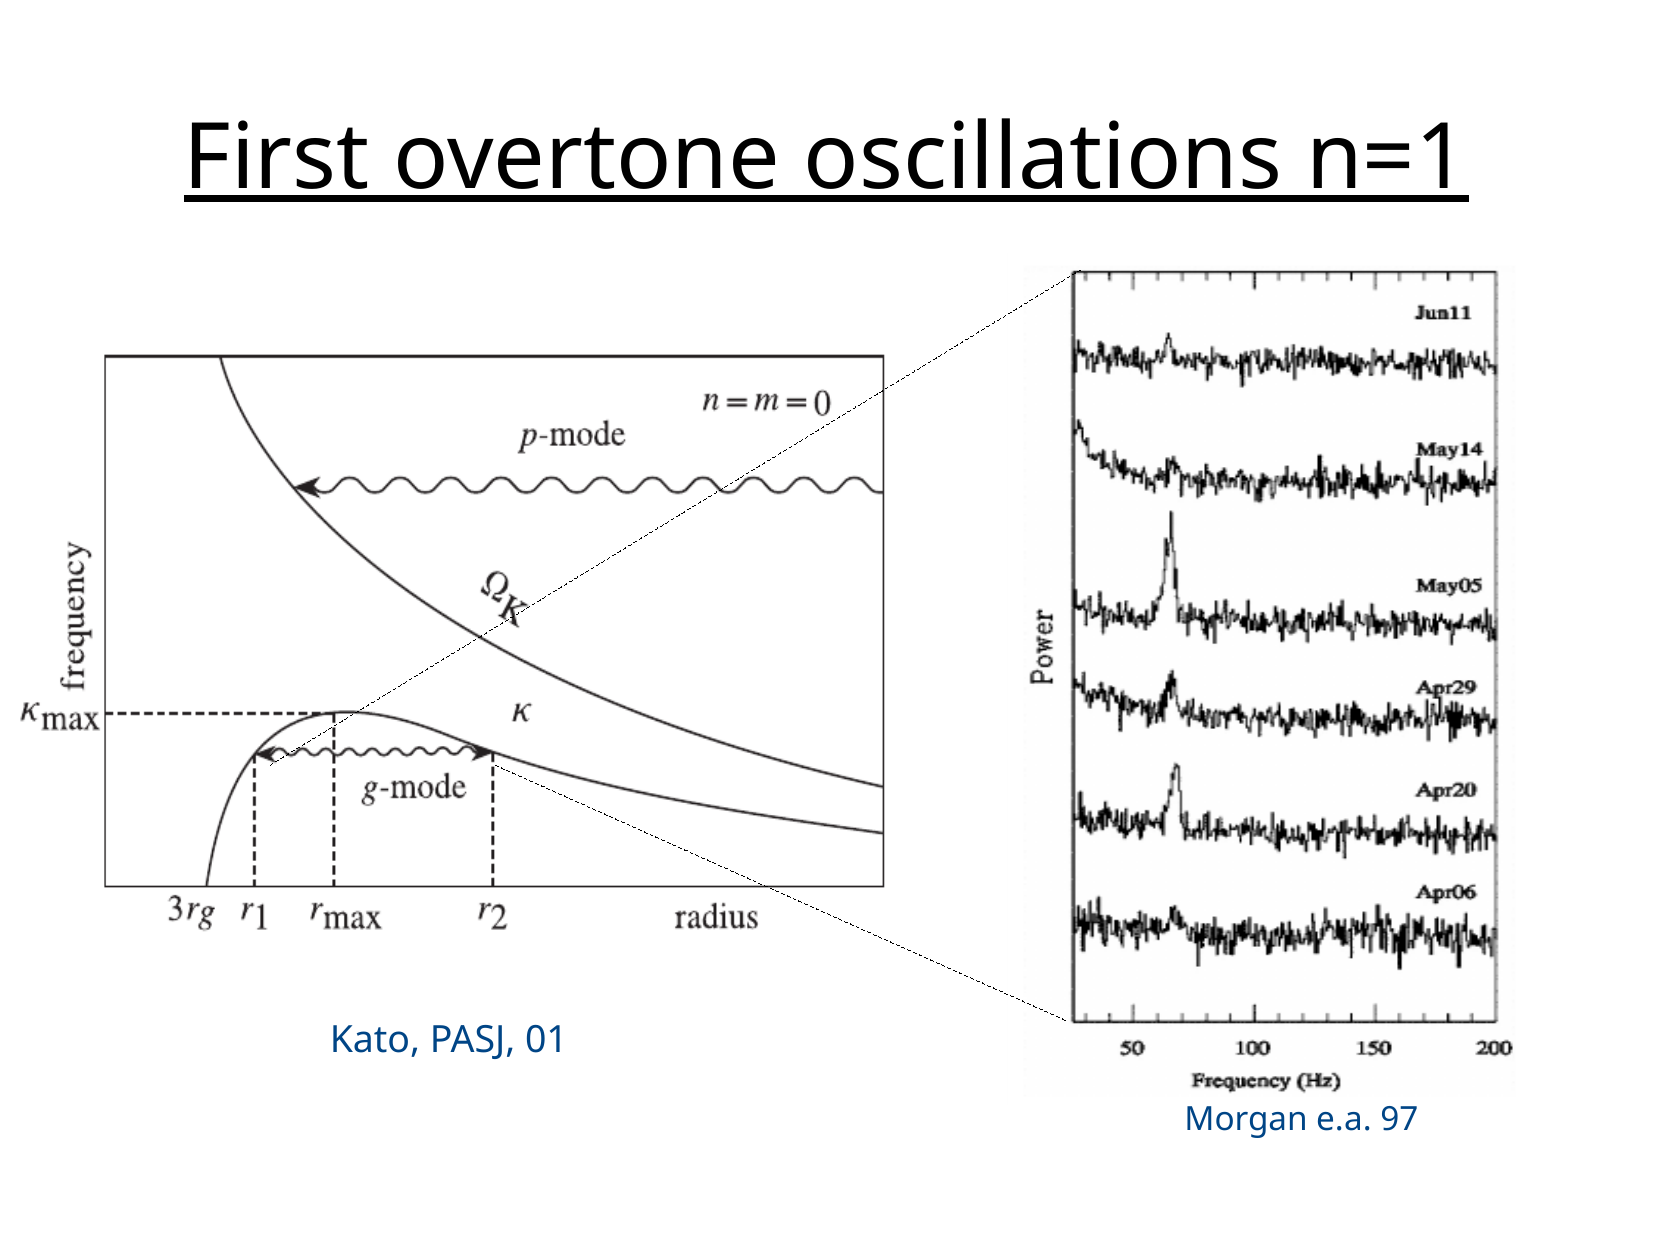

# First overtone oscillations n=1
Kato, PASJ, 01
Morgan e.a. 97